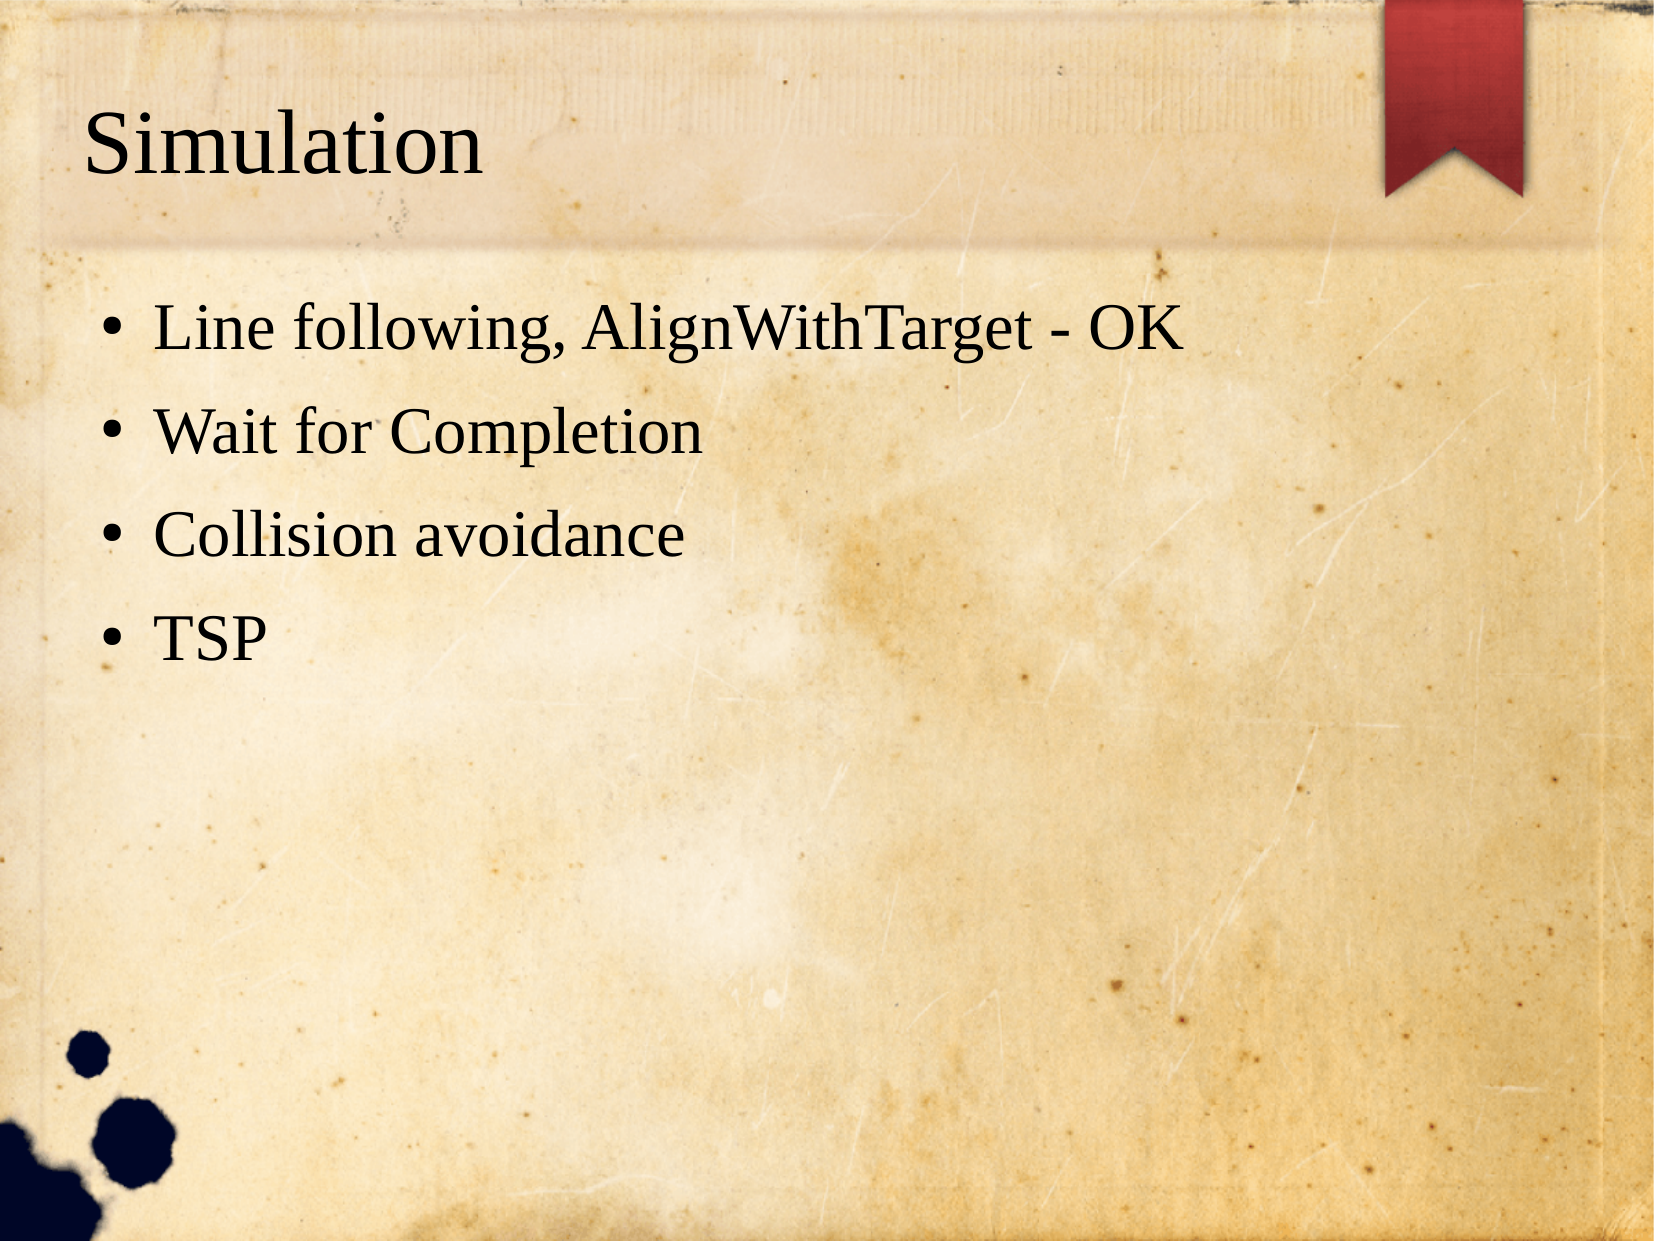

# Simulation
Line following, AlignWithTarget - OK
Wait for Completion
Collision avoidance
TSP